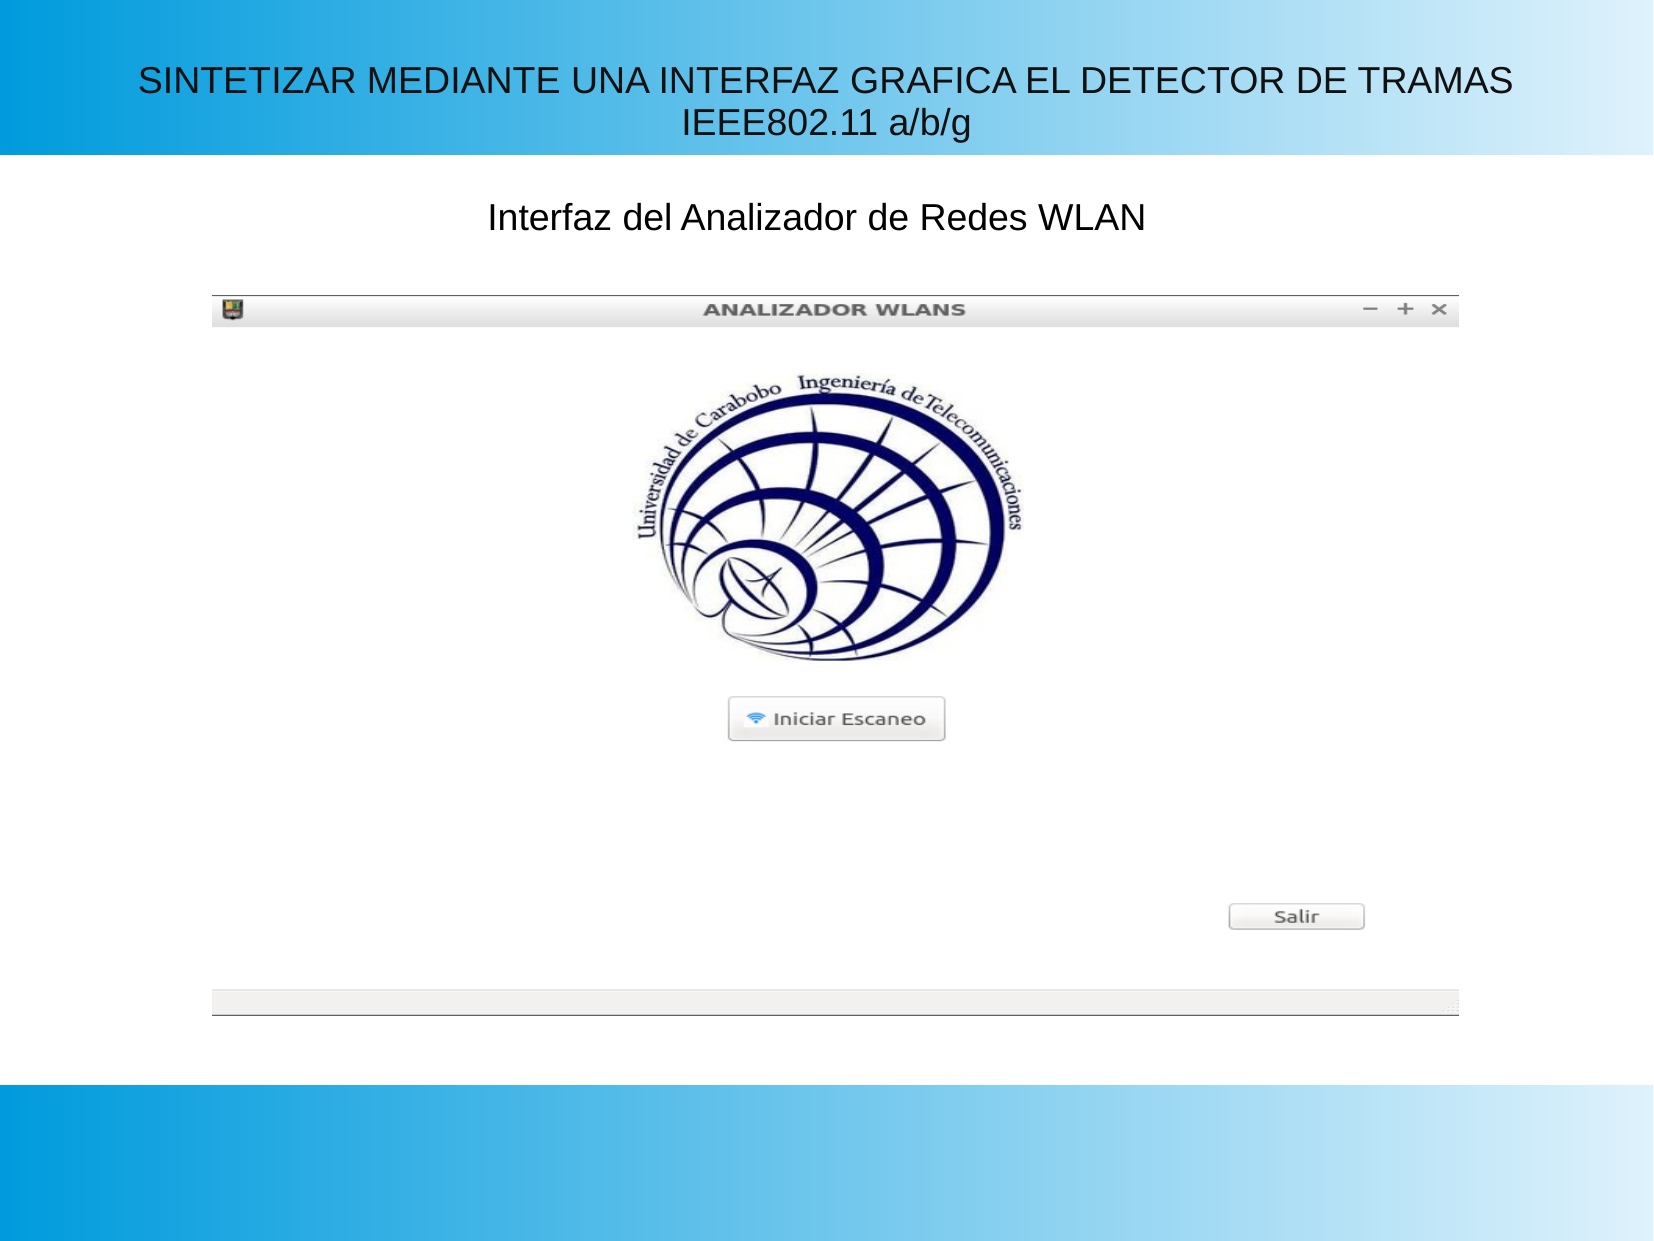

# SINTETIZAR MEDIANTE UNA INTERFAZ GRAFICA EL DETECTOR DE TRAMAS IEEE802.11 a/b/g
Interfaz del Analizador de Redes WLAN